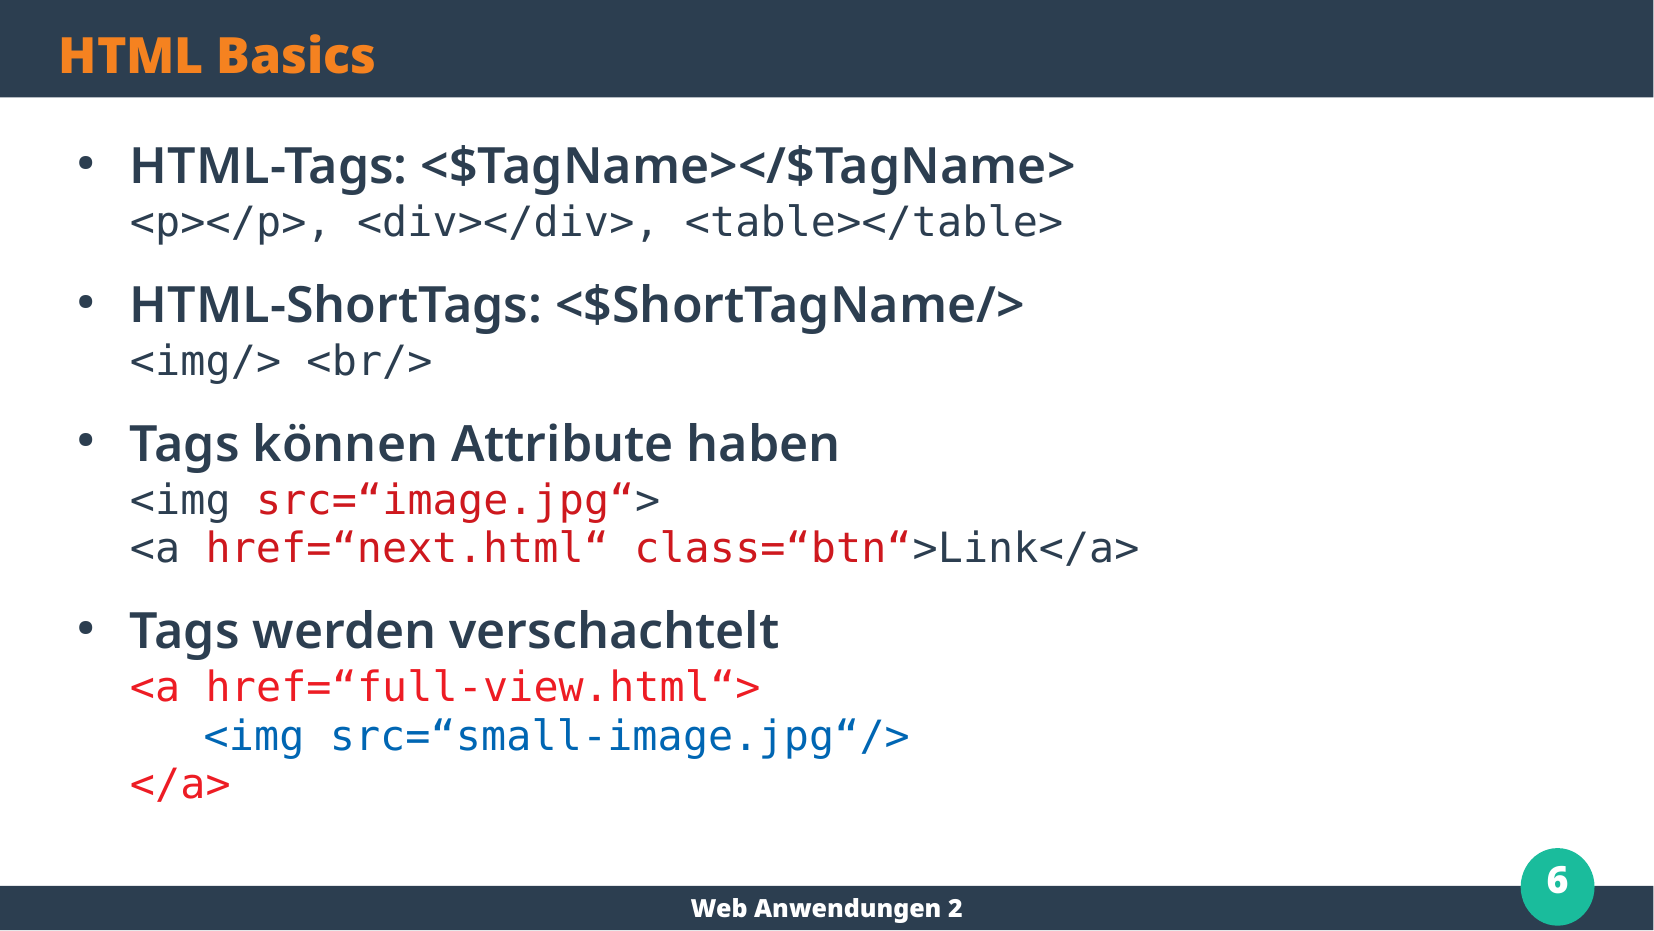

# HTML Basics
HTML-Tags: <$TagName></$TagName>
<p></p>, <div></div>, <table></table>
HTML-ShortTags: <$ShortTagName/>
<img/> <br/>
Tags können Attribute haben
<img src=“image.jpg“>
<a href=“next.html“ class=“btn“>Link</a>
Tags werden verschachtelt
<a href=“full-view.html“>
	<img src=“small-image.jpg“/>
</a>
6